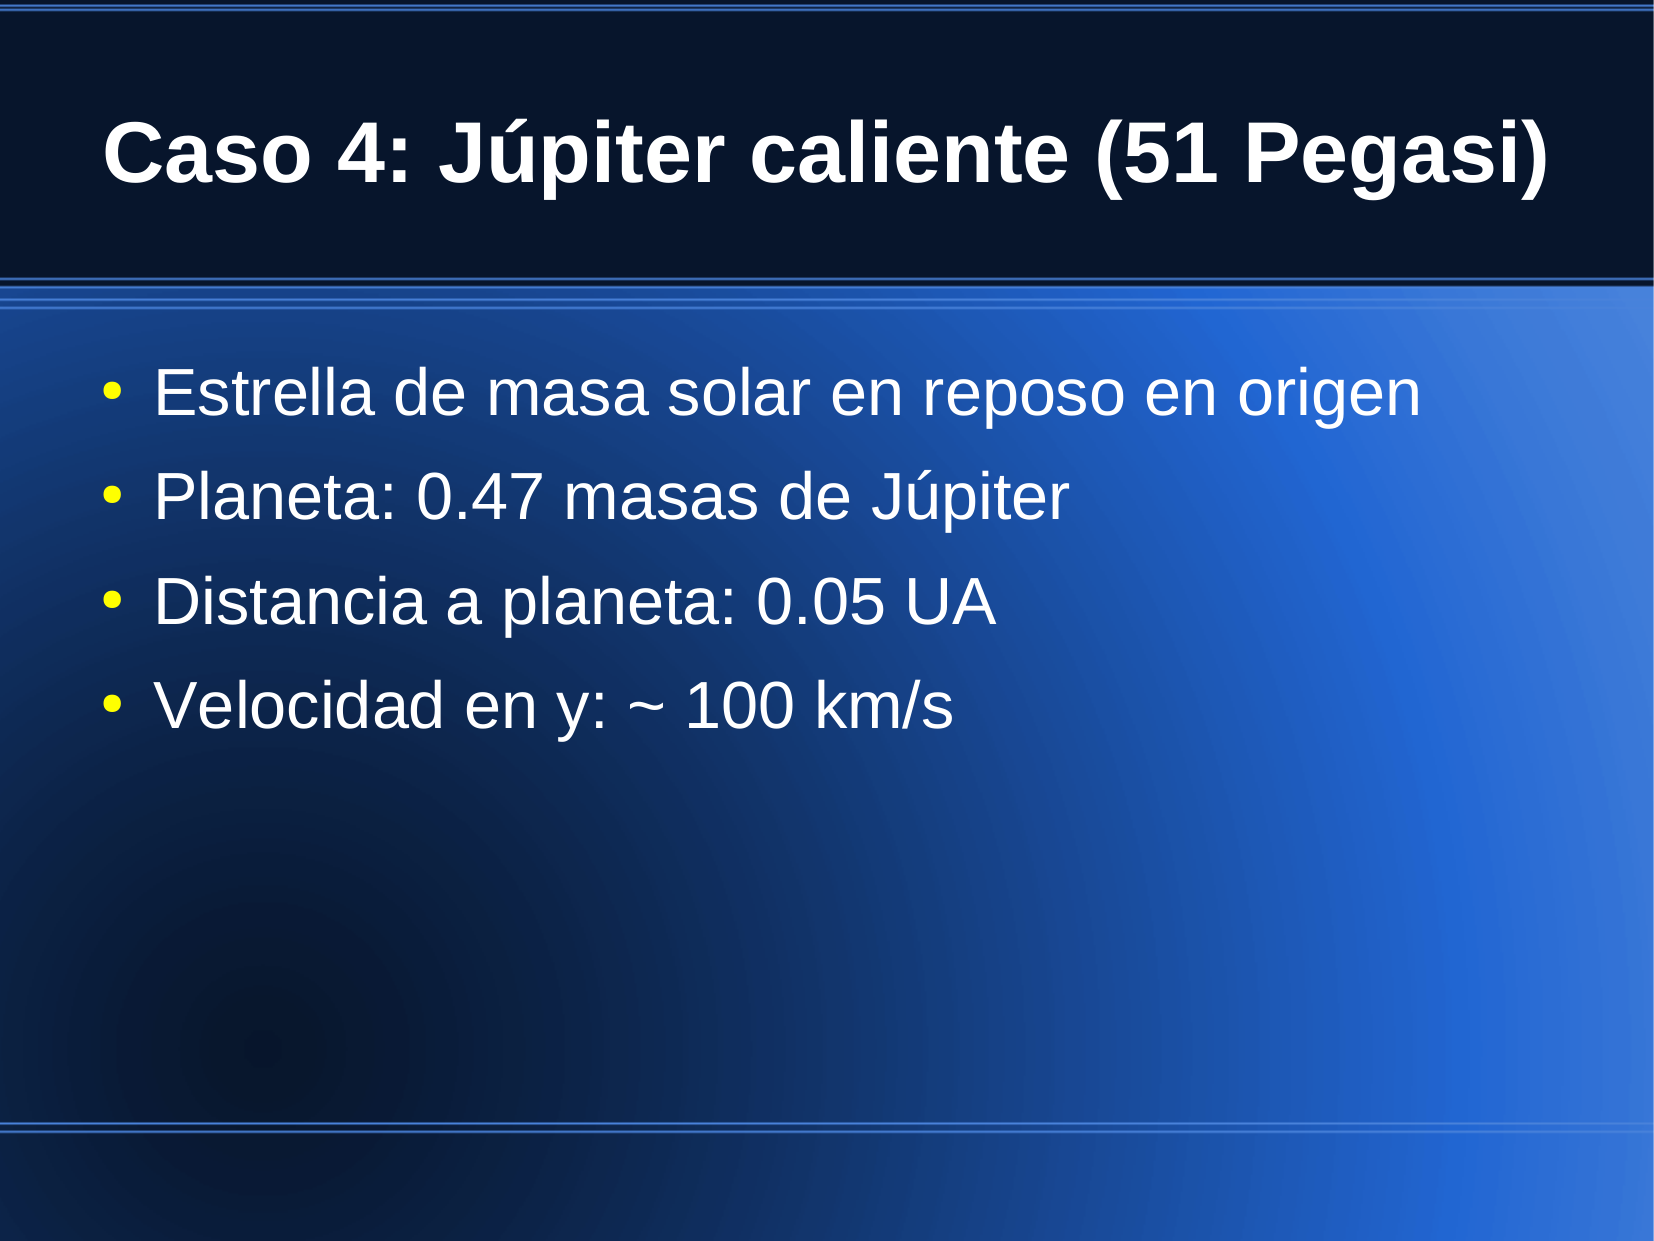

# Caso 4: Júpiter caliente (51 Pegasi)
Estrella de masa solar en reposo en origen
Planeta: 0.47 masas de Júpiter
Distancia a planeta: 0.05 UA
Velocidad en y: ~ 100 km/s